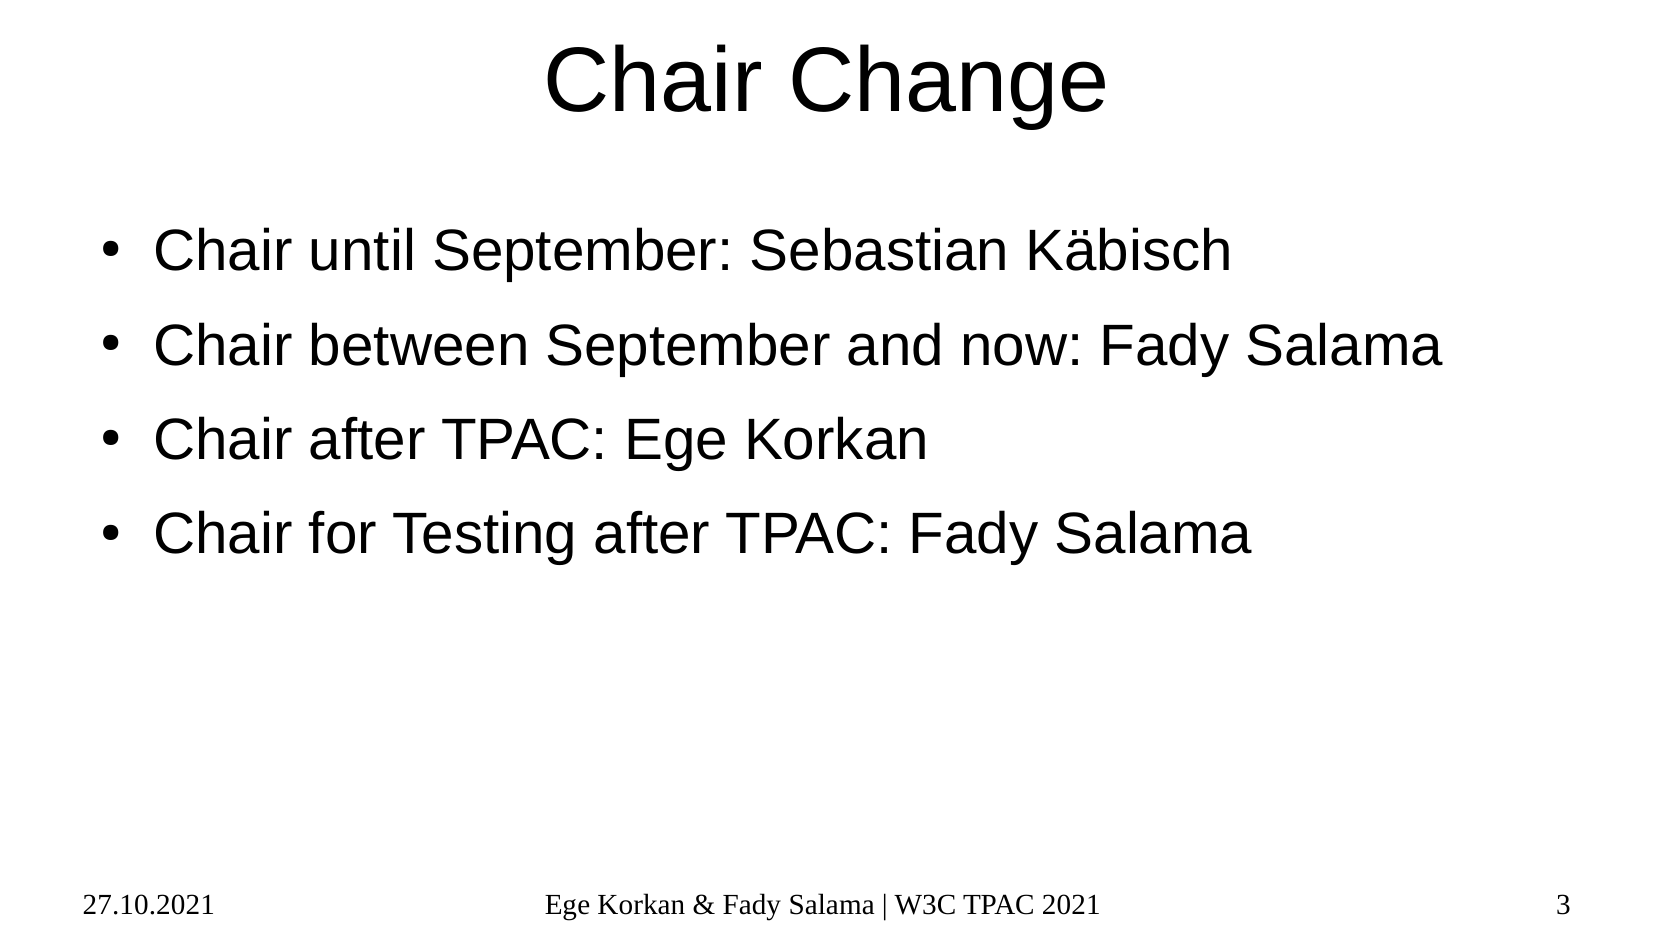

# Chair Change
Chair until September: Sebastian Käbisch
Chair between September and now: Fady Salama
Chair after TPAC: Ege Korkan
Chair for Testing after TPAC: Fady Salama
27.10.2021
Ege Korkan & Fady Salama | W3C TPAC 2021
3